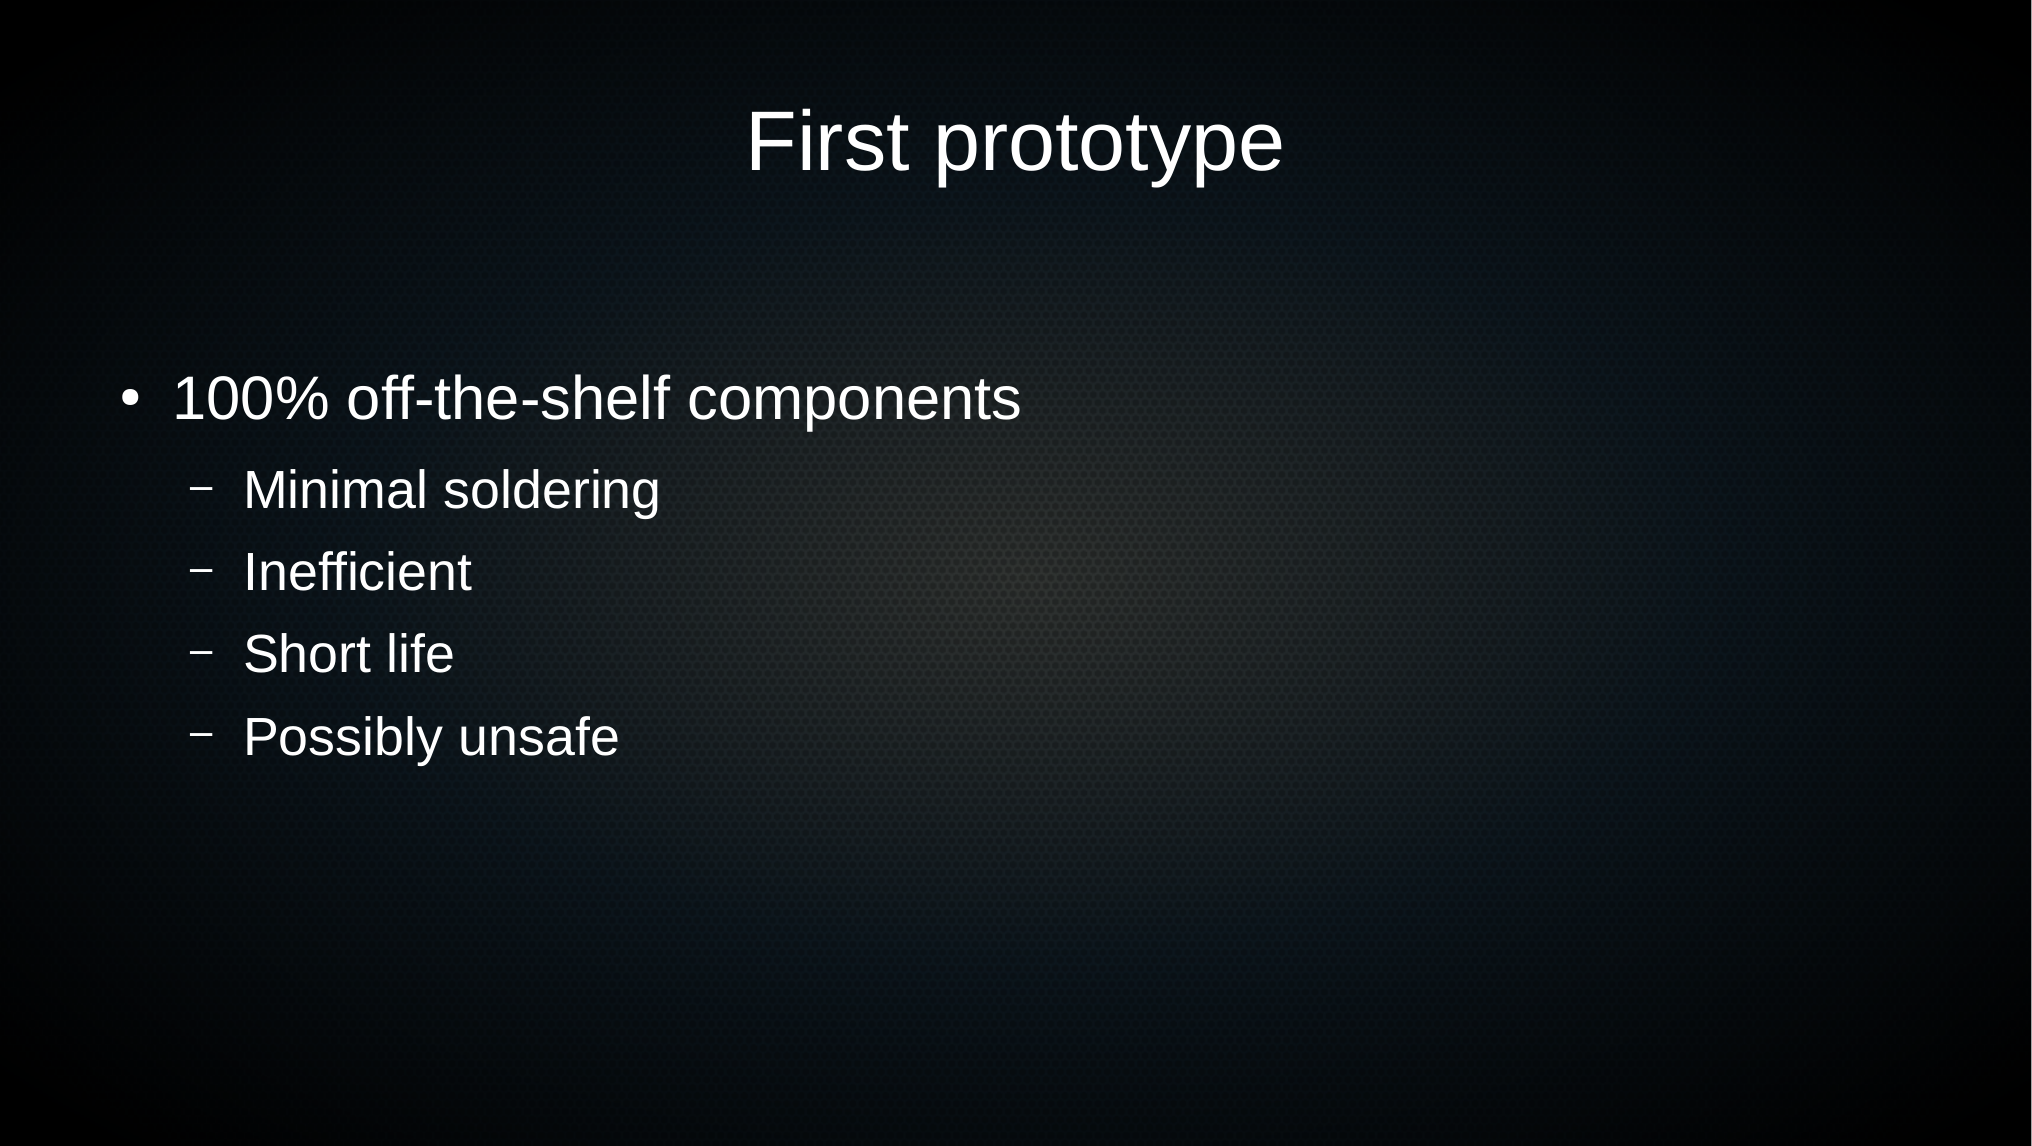

# First prototype
100% off-the-shelf components
Minimal soldering
Inefficient
Short life
Possibly unsafe